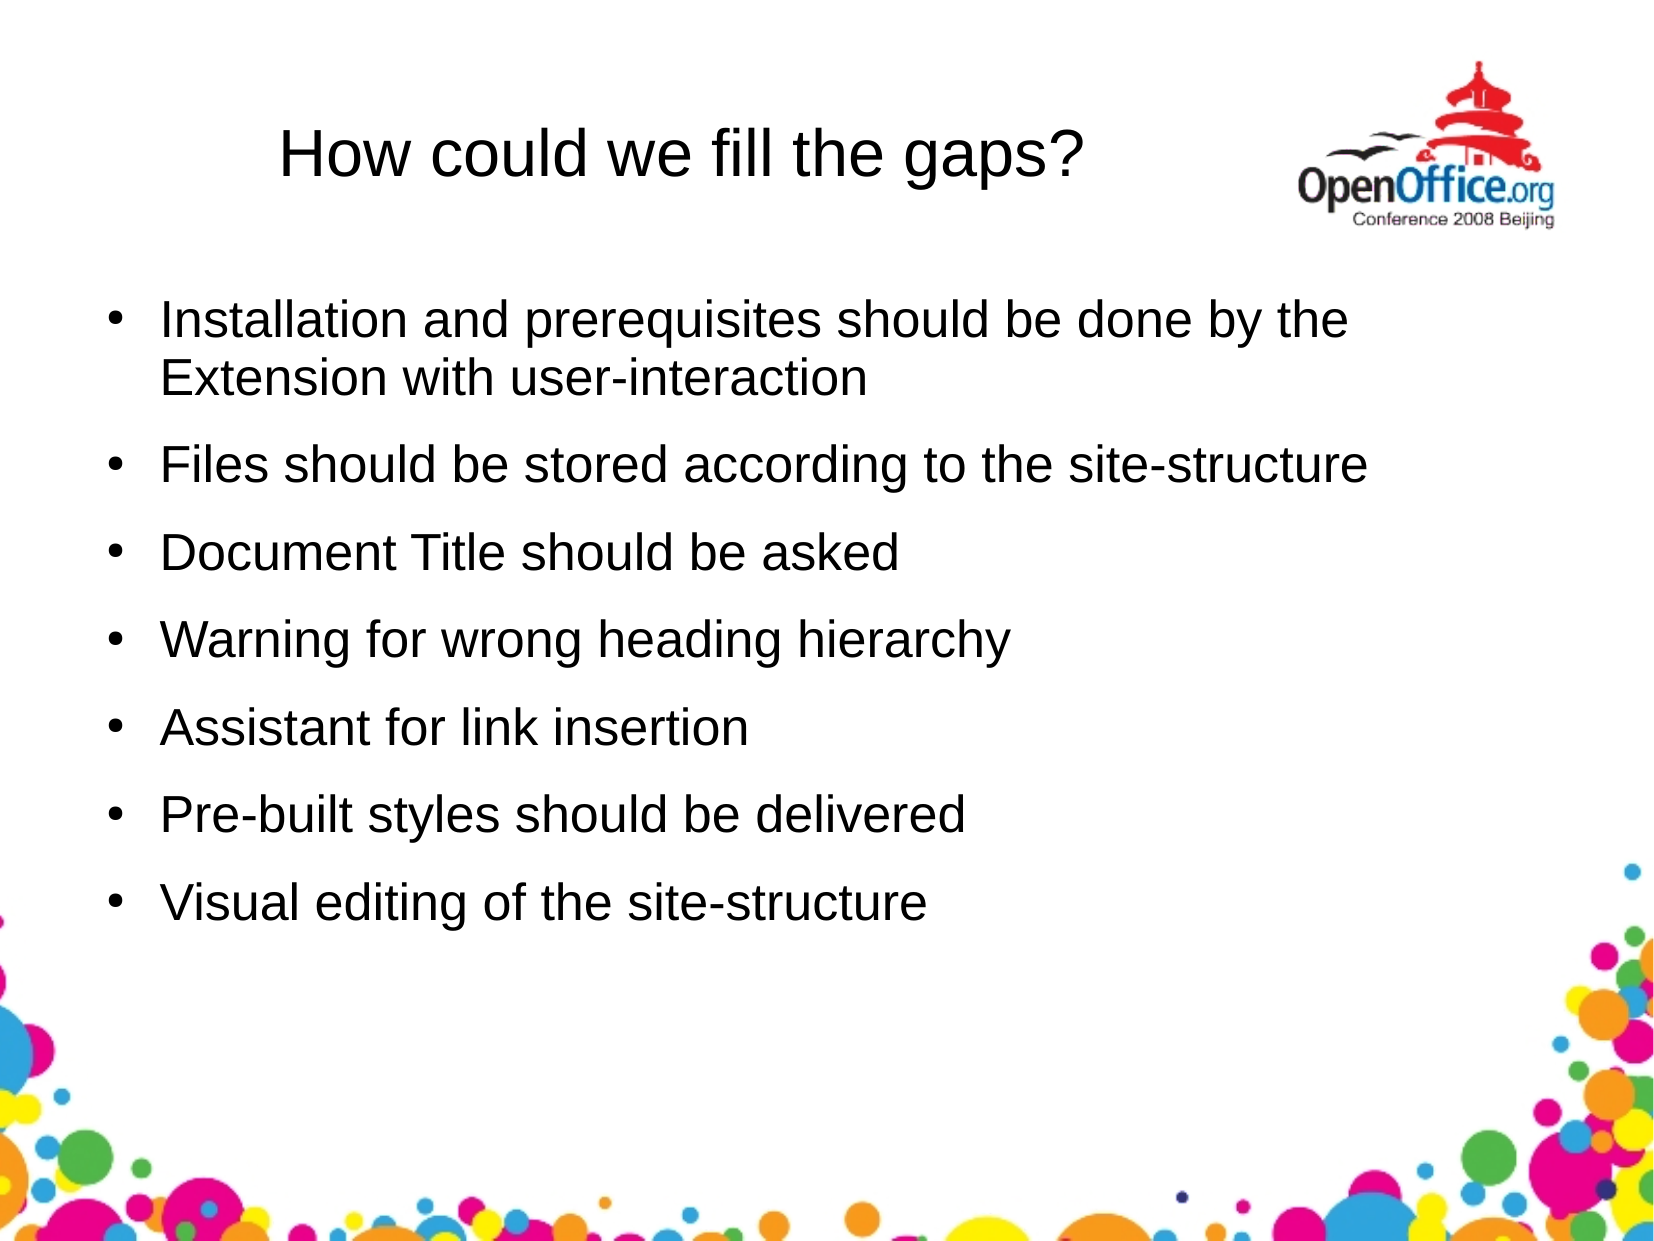

# How could we fill the gaps?
Installation and prerequisites should be done by the Extension with user-interaction
Files should be stored according to the site-structure
Document Title should be asked
Warning for wrong heading hierarchy
Assistant for link insertion
Pre-built styles should be delivered
Visual editing of the site-structure